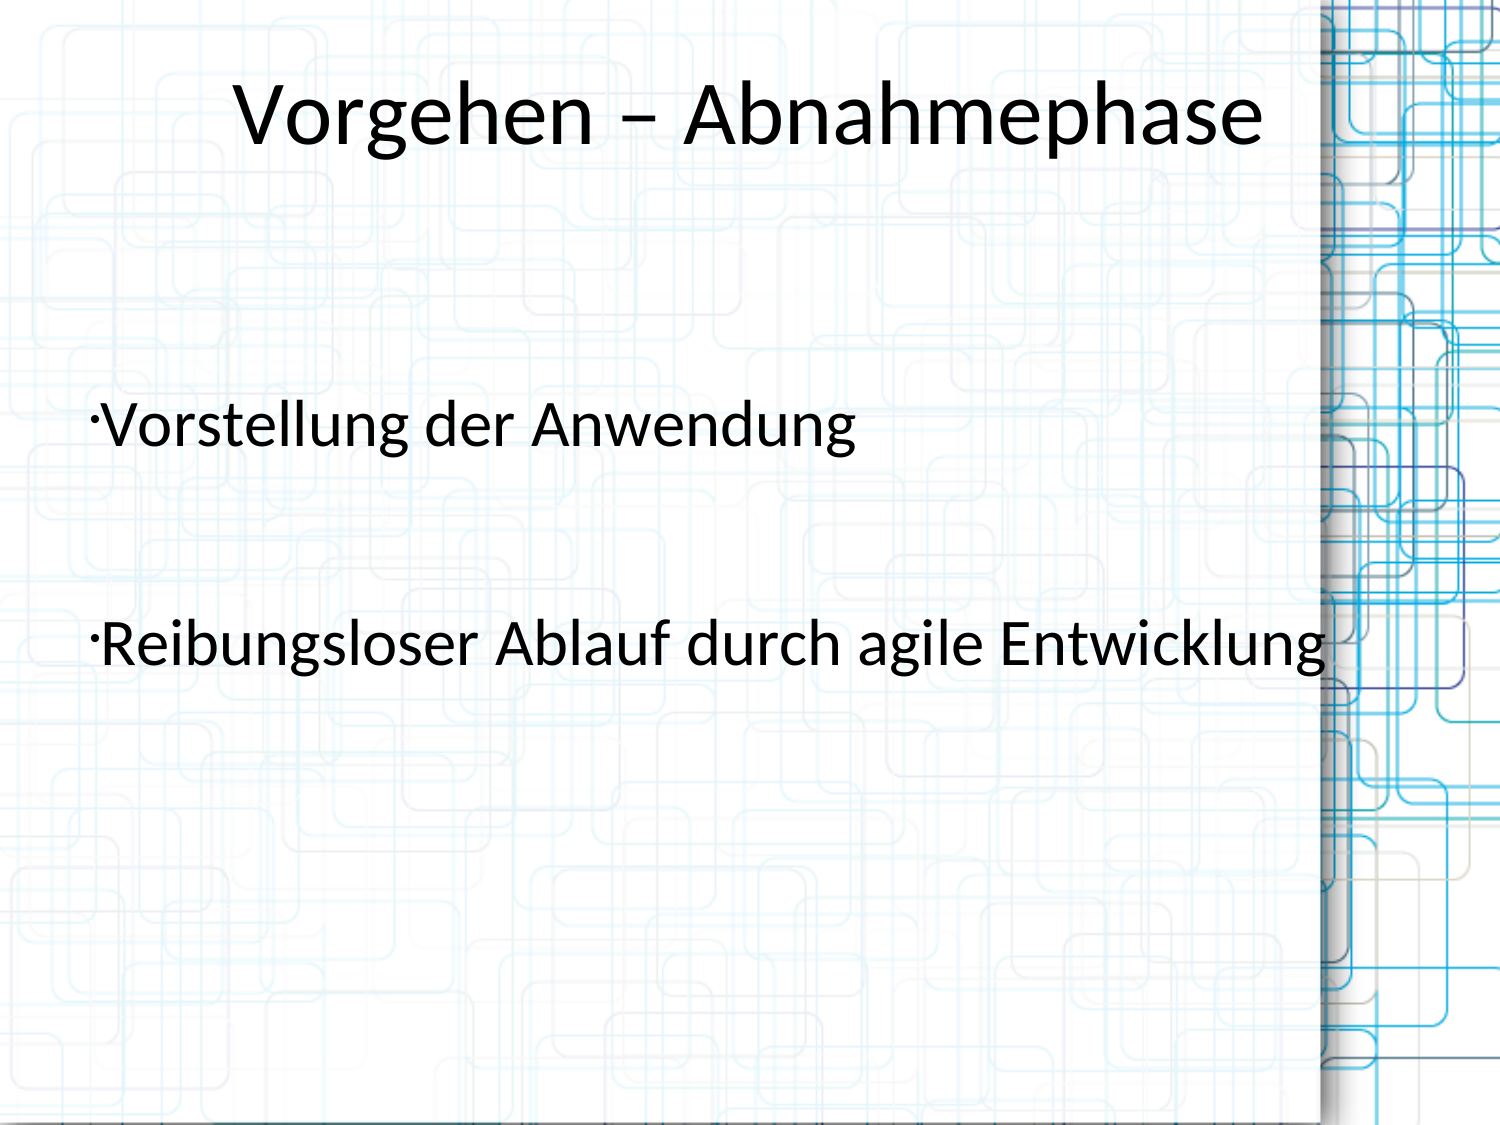

# Vorgehen – Abnahmephase
Vorstellung der Anwendung
Reibungsloser Ablauf durch agile Entwicklung